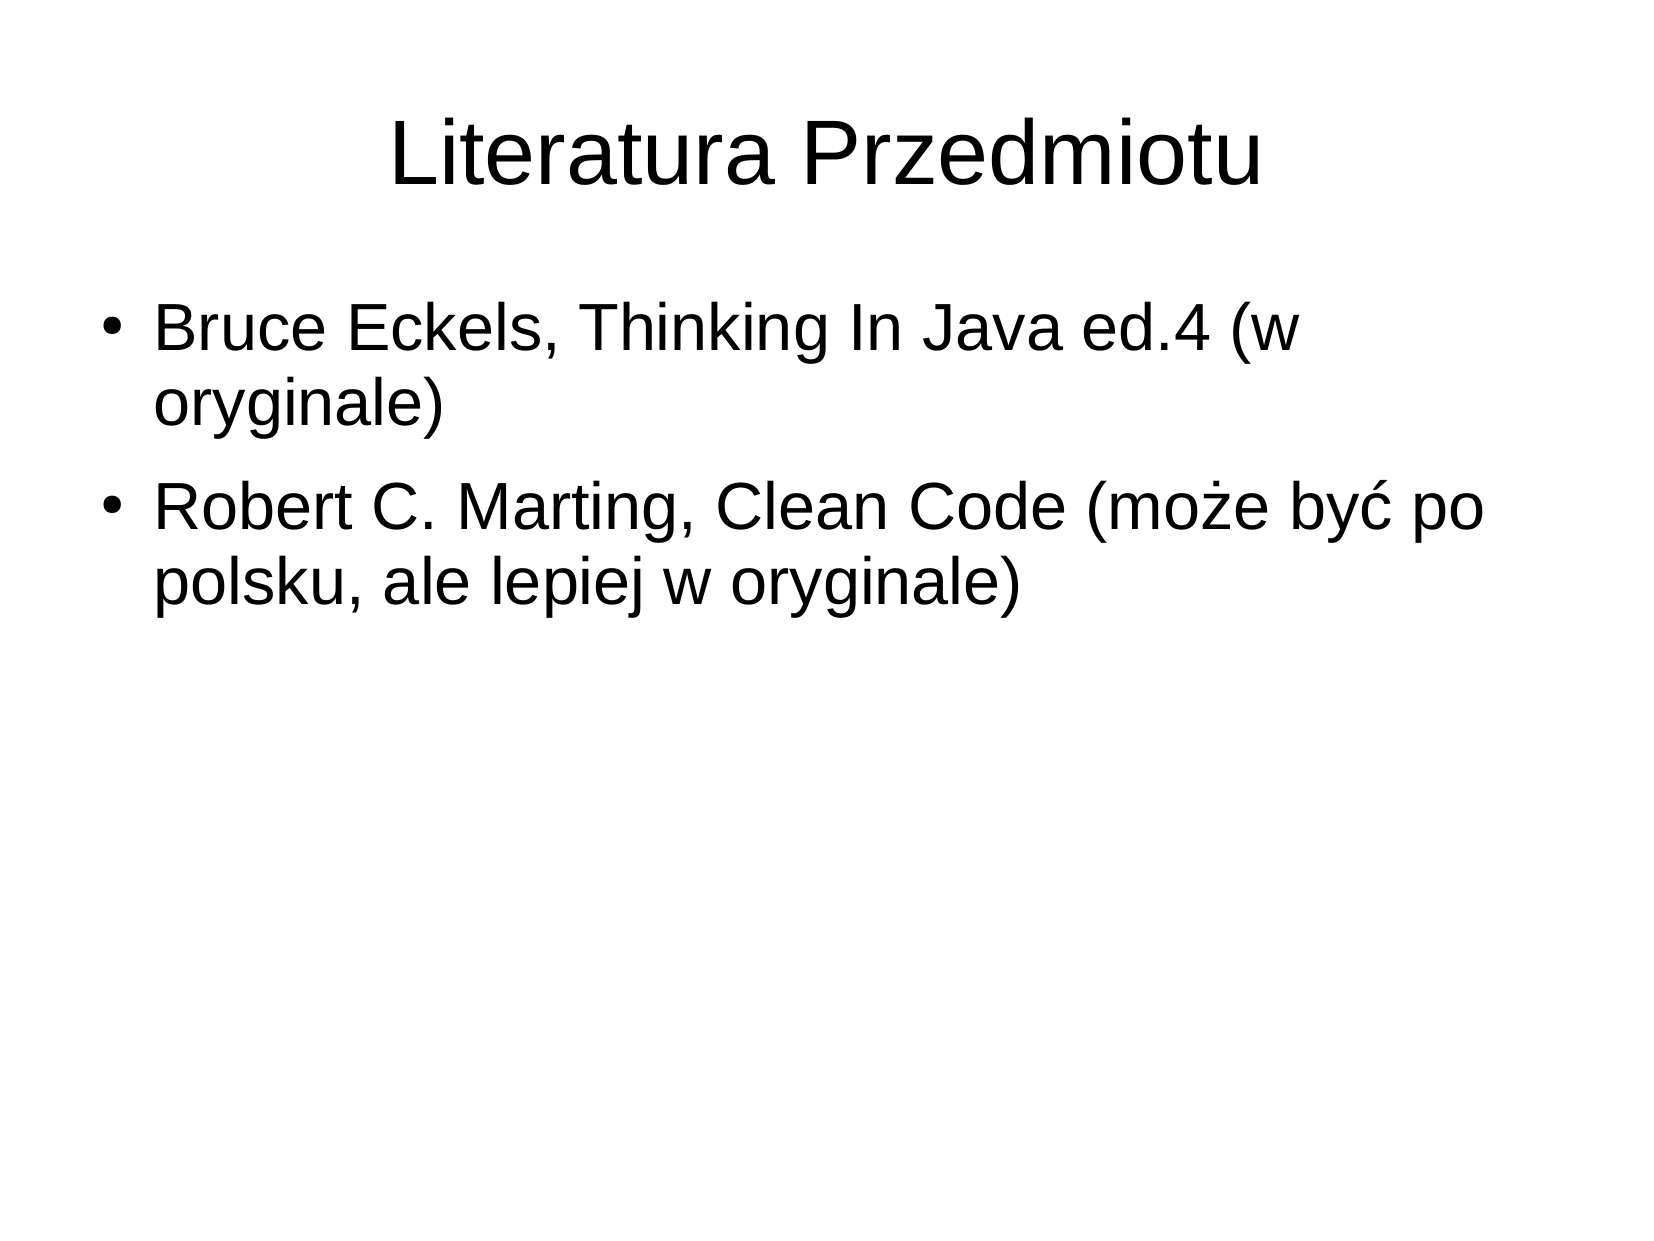

# Literatura Przedmiotu
Bruce Eckels, Thinking In Java ed.4 (w oryginale)
Robert C. Marting, Clean Code (może być po polsku, ale lepiej w oryginale)